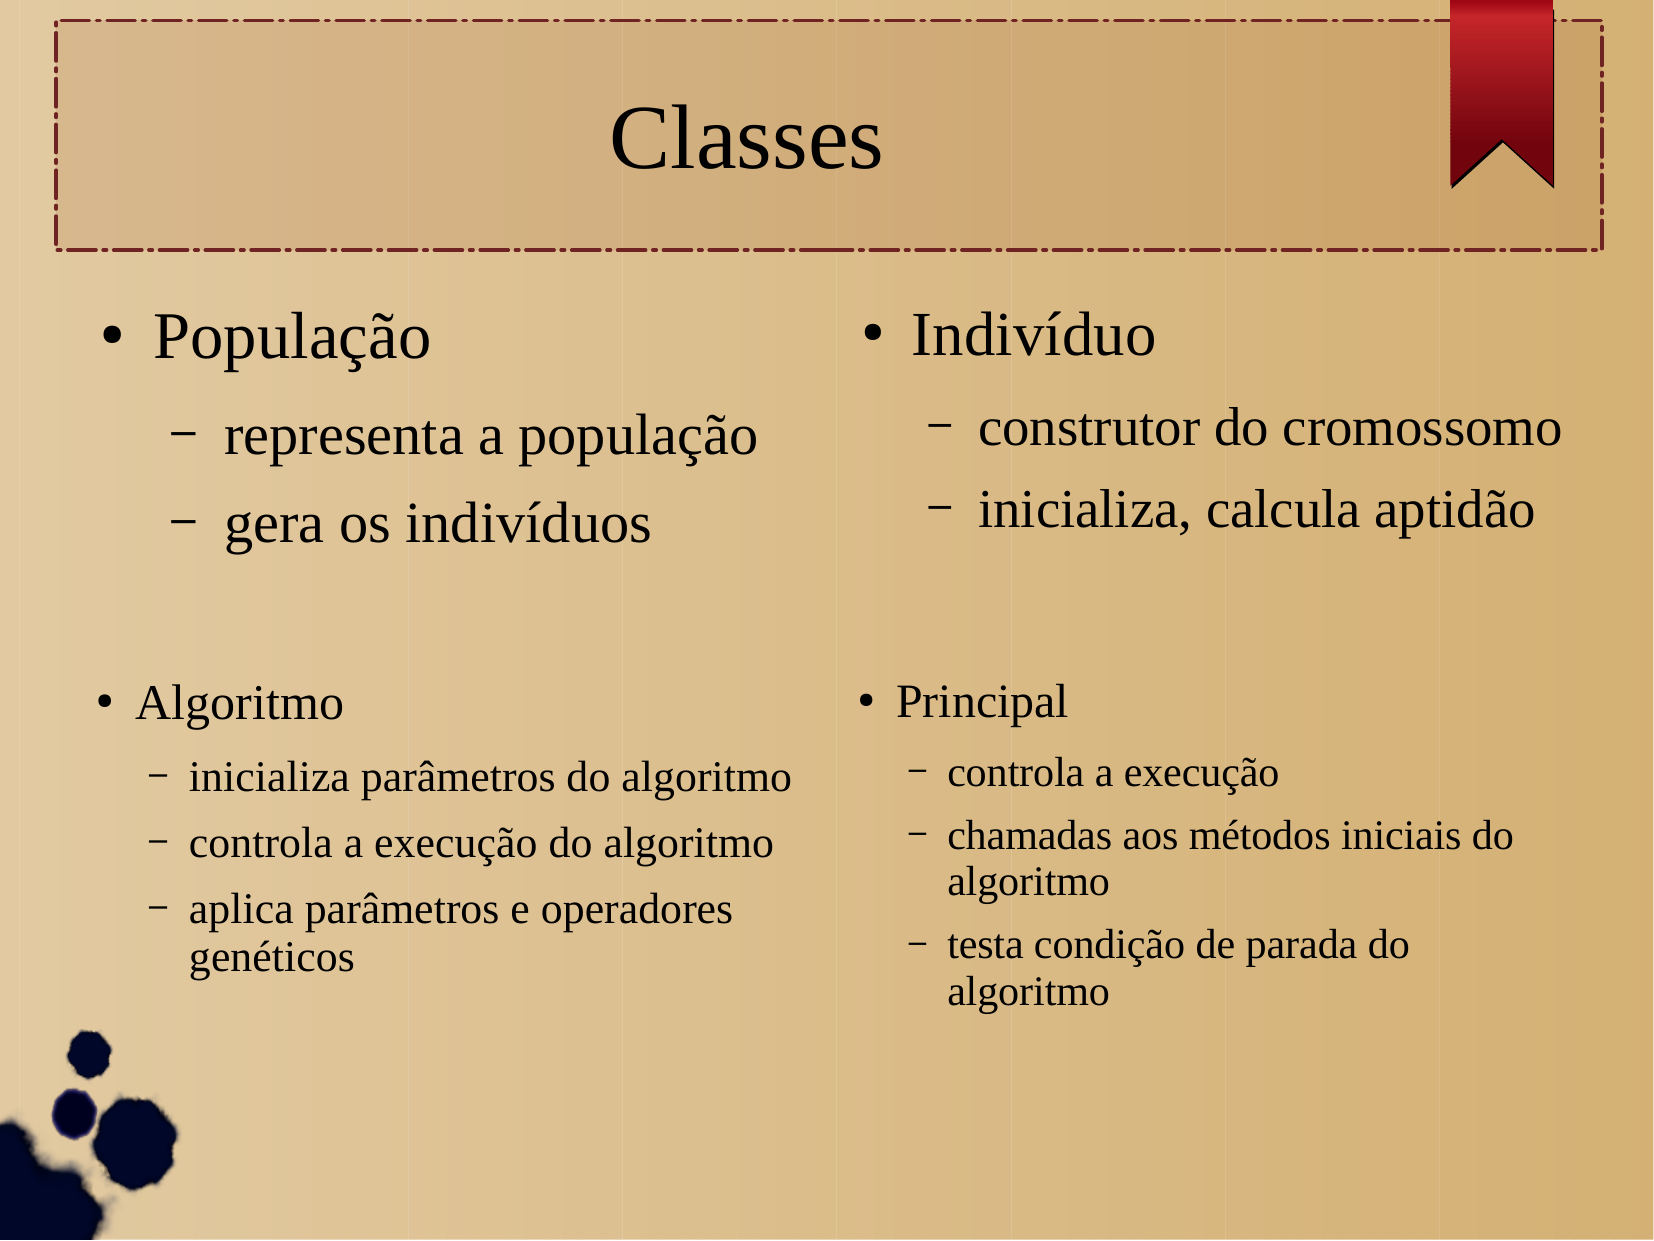

# Classes
População
representa a população
gera os indivíduos
Indivíduo
construtor do cromossomo
inicializa, calcula aptidão
Algoritmo
inicializa parâmetros do algoritmo
controla a execução do algoritmo
aplica parâmetros e operadores genéticos
Principal
controla a execução
chamadas aos métodos iniciais do algoritmo
testa condição de parada do algoritmo